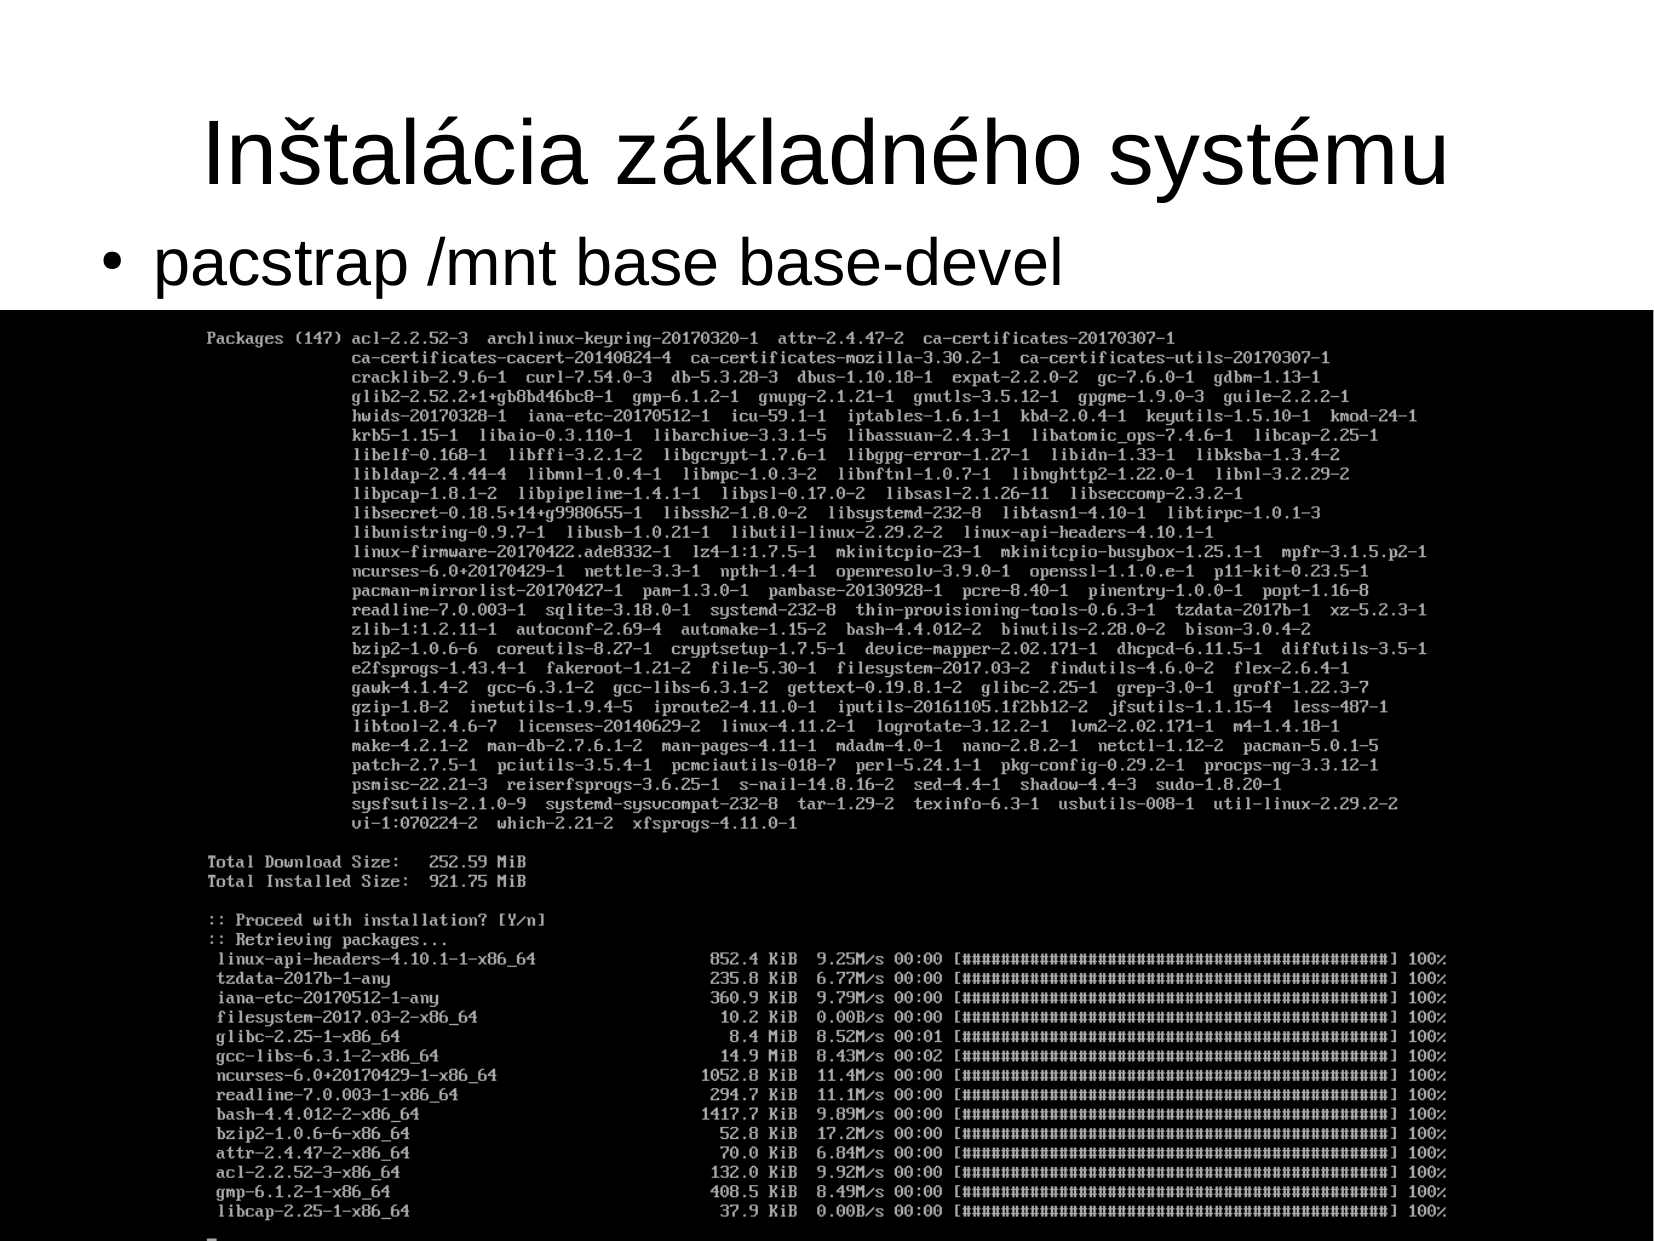

# Inštalácia základného systému
pacstrap /mnt base base-devel